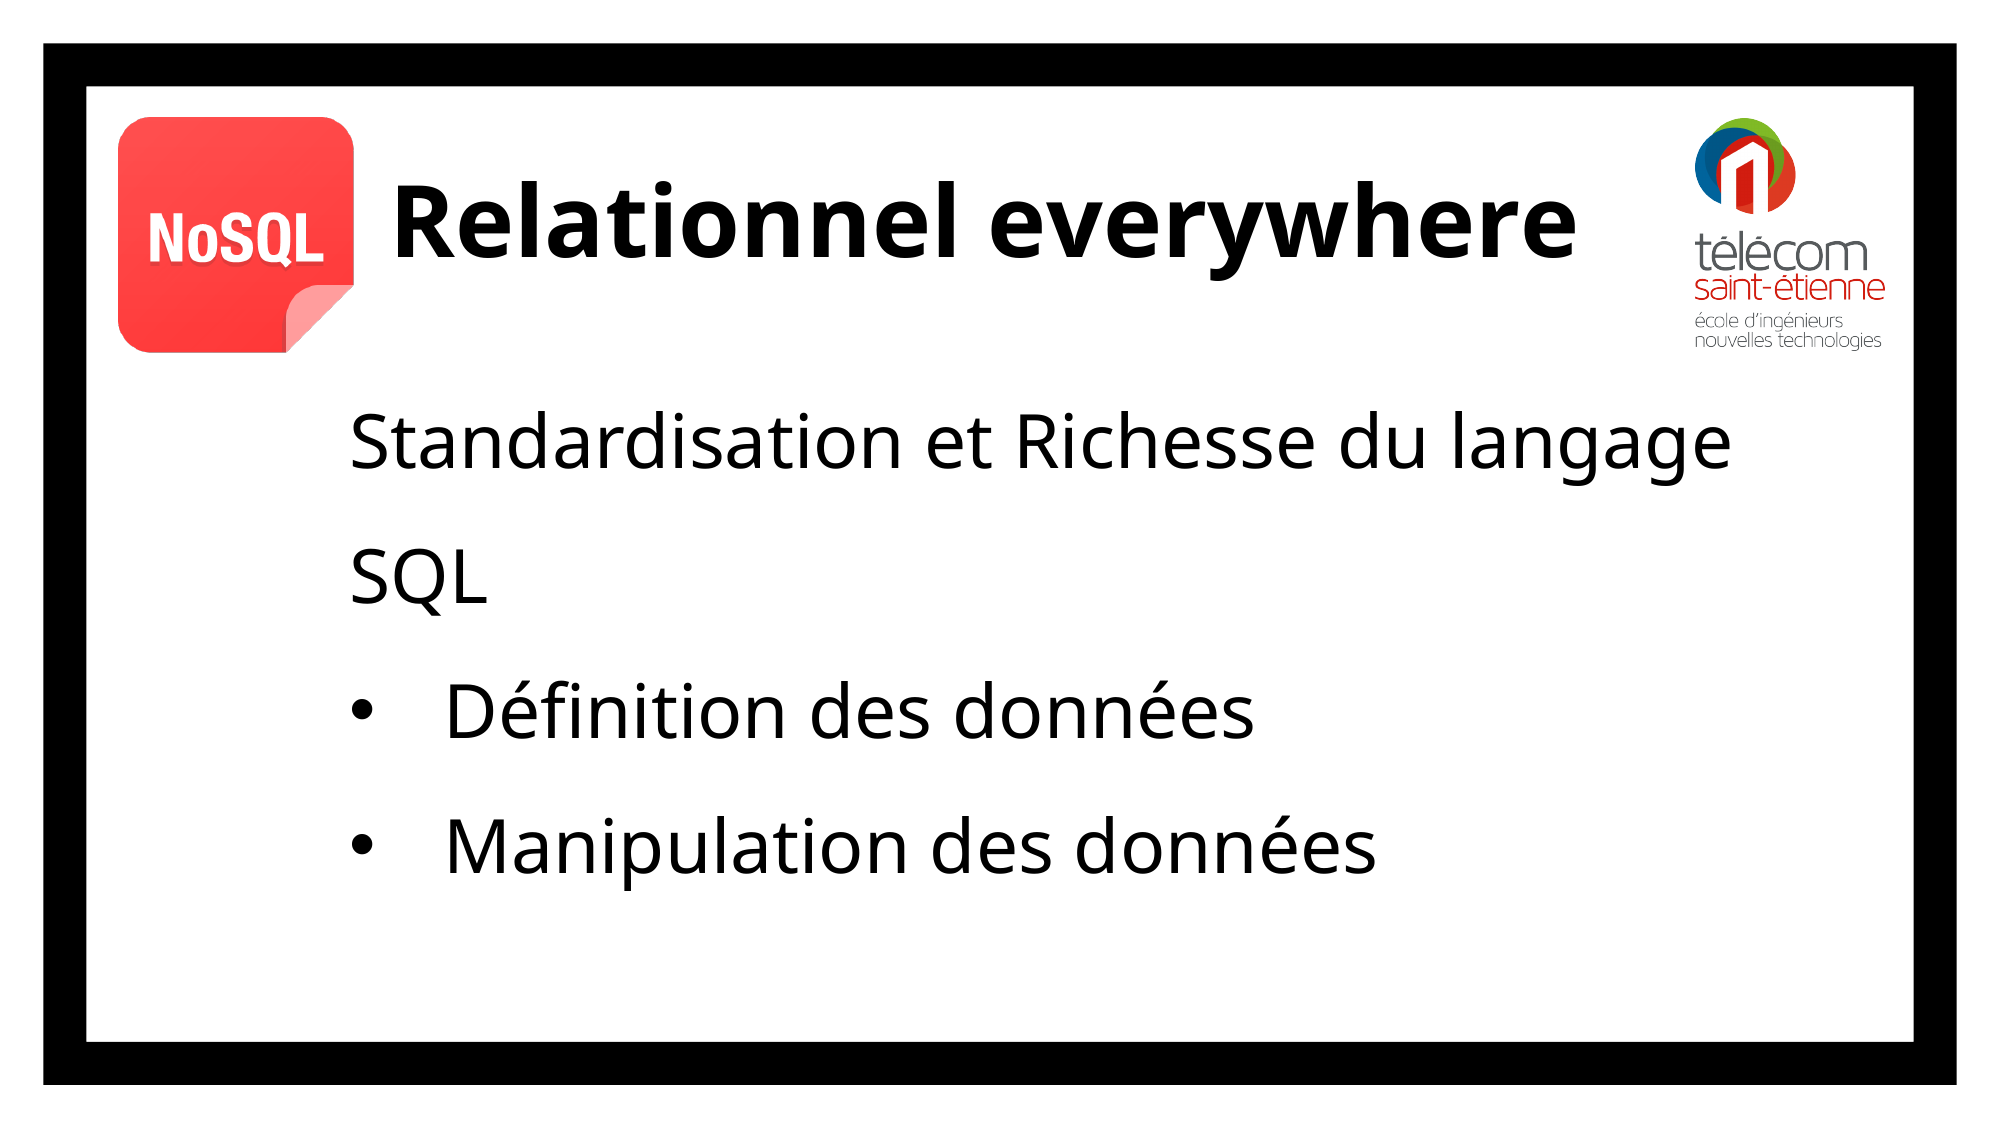

# Relationnel everywhere
Standardisation et Richesse du langage SQL
Définition des données
Manipulation des données